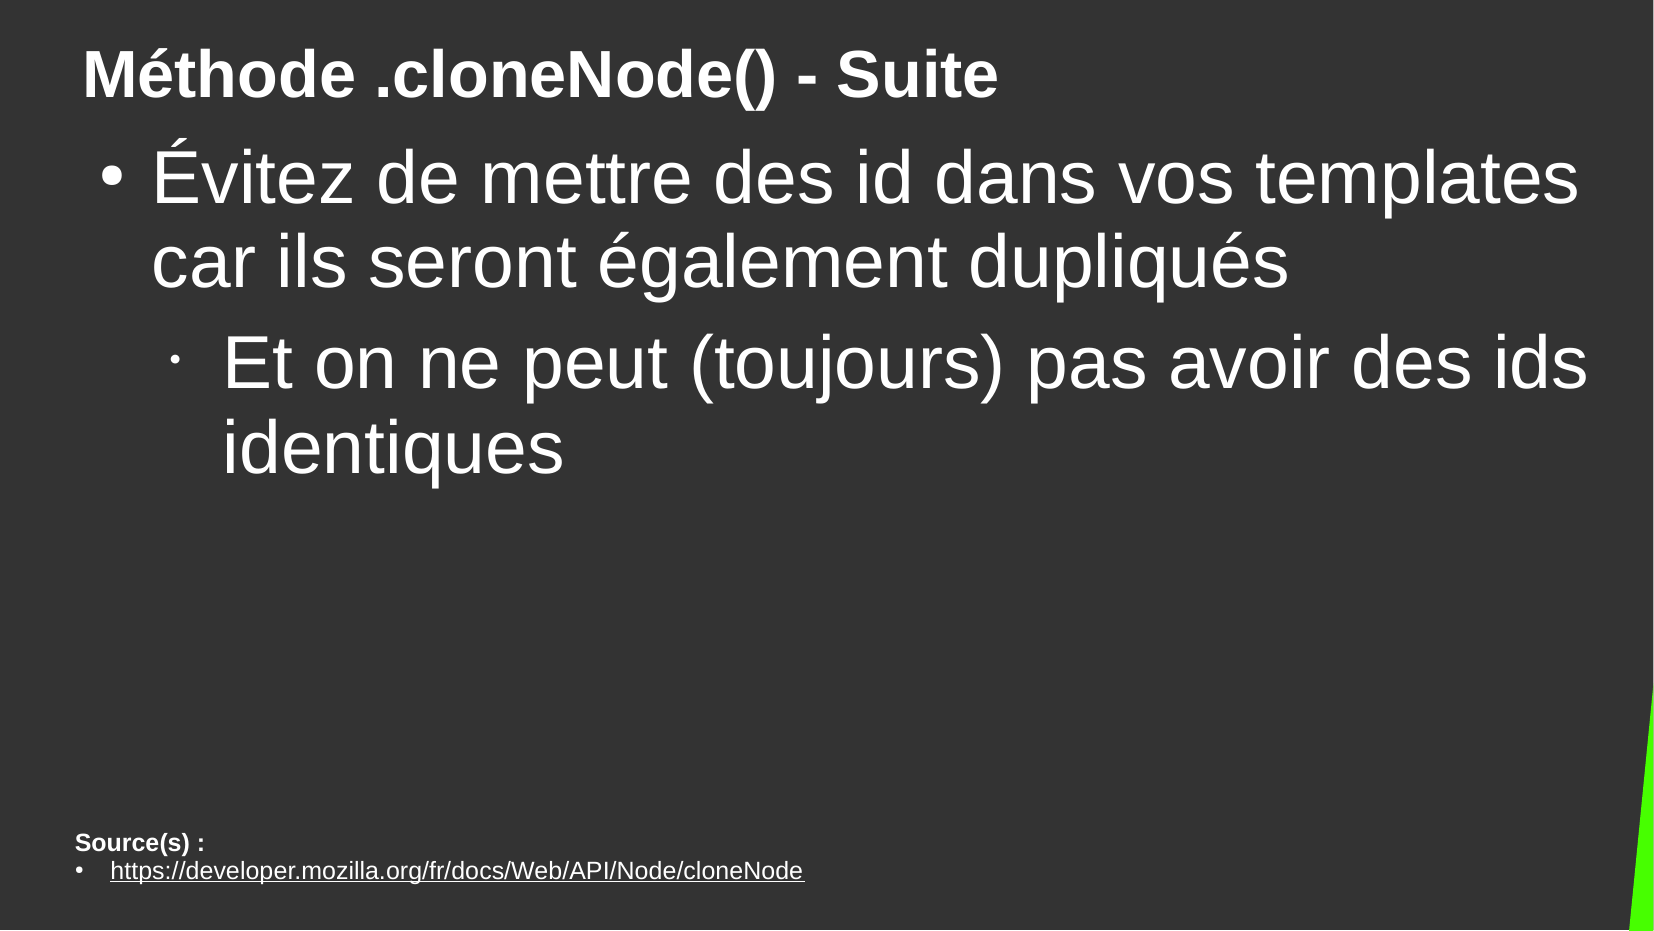

# Méthode .cloneNode() - Suite
Évitez de mettre des id dans vos templates car ils seront également dupliqués
Et on ne peut (toujours) pas avoir des ids identiques
Source(s) :
https://developer.mozilla.org/fr/docs/Web/API/Node/cloneNode